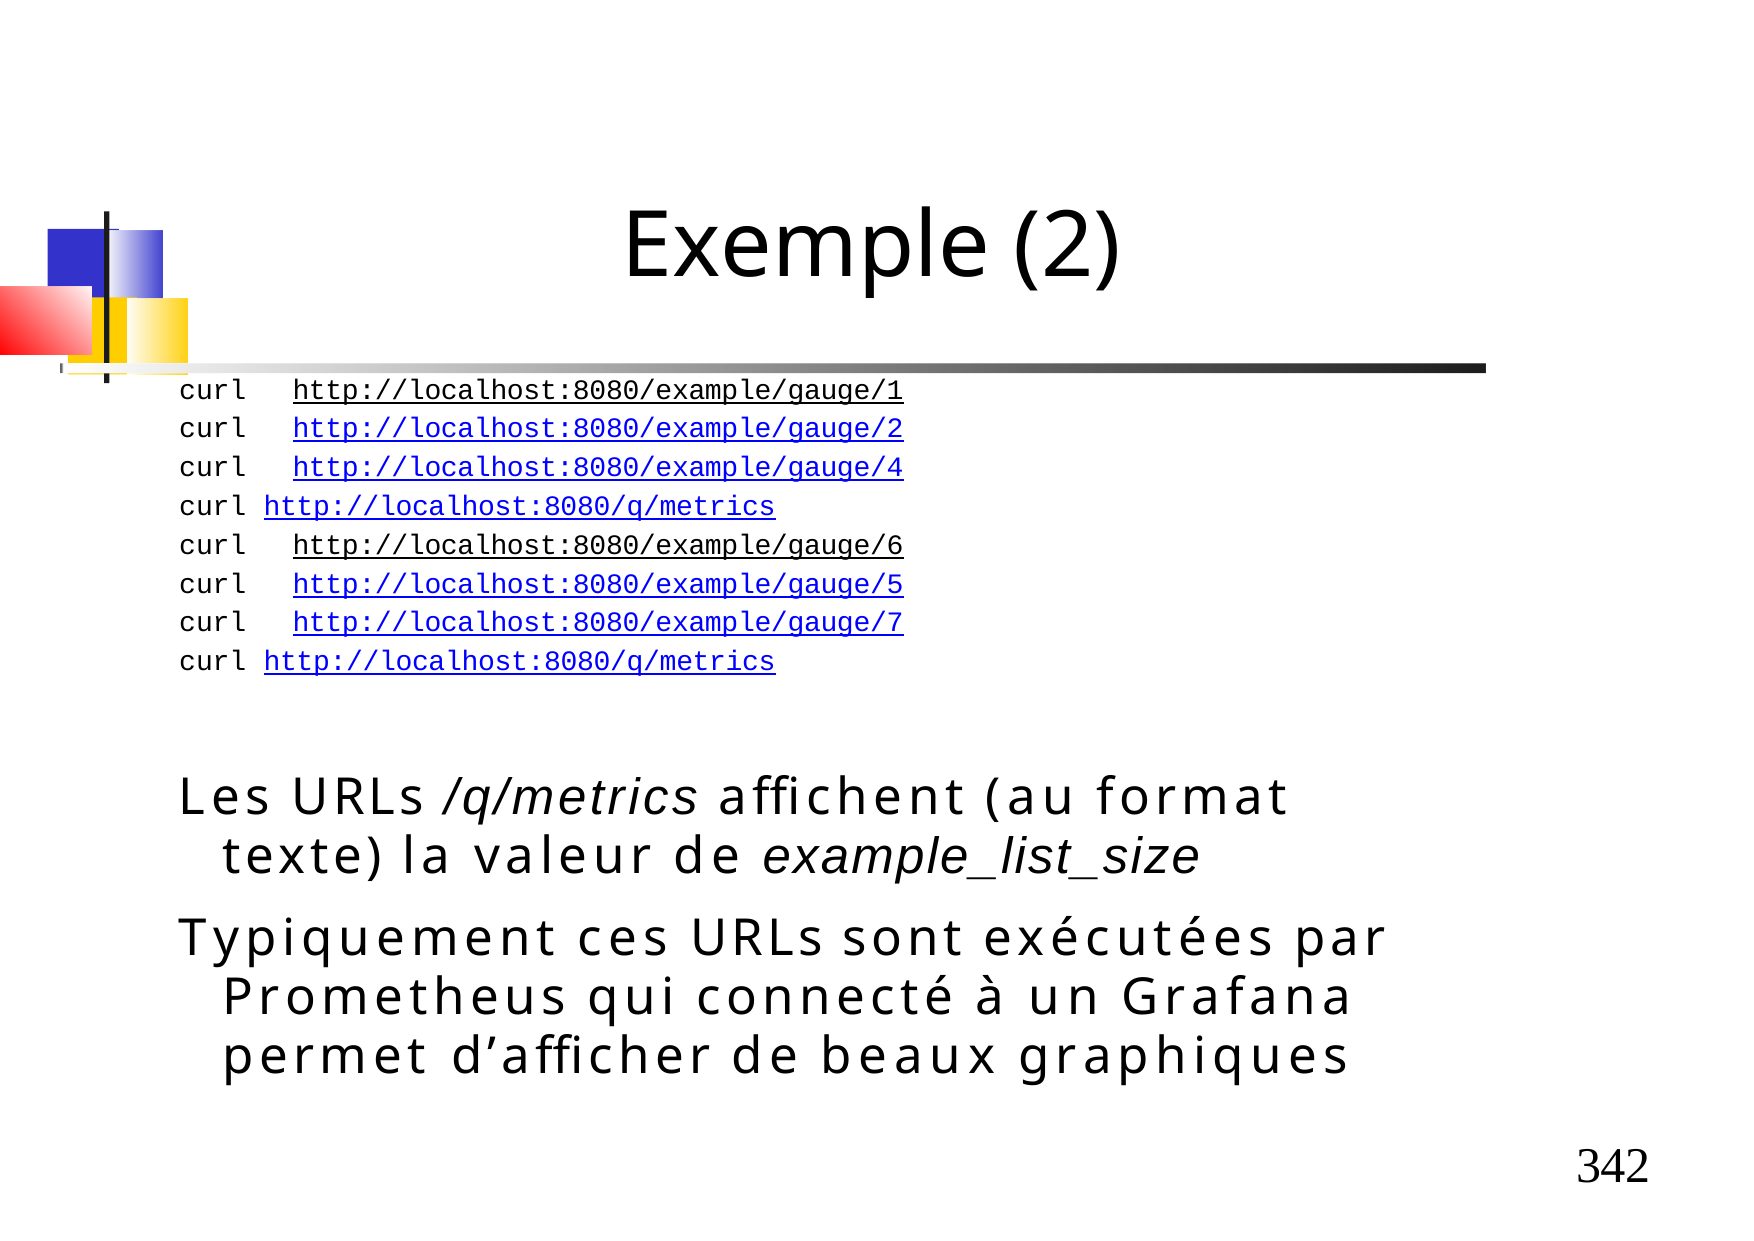

# Exemple (2)
curl http://localhost:8080/example/gauge/1 curl http://localhost:8080/example/gauge/2 curl http://localhost:8080/example/gauge/4 curl http://localhost:8080/q/metrics
curl http://localhost:8080/example/gauge/6 curl http://localhost:8080/example/gauge/5 curl http://localhost:8080/example/gauge/7 curl http://localhost:8080/q/metrics
Les URLs /q/metrics affichent (au format texte) la valeur de example_list_size
Typiquement ces URLs sont exécutées par Prometheus qui connecté à un Grafana permet d’afficher de beaux graphiques
342